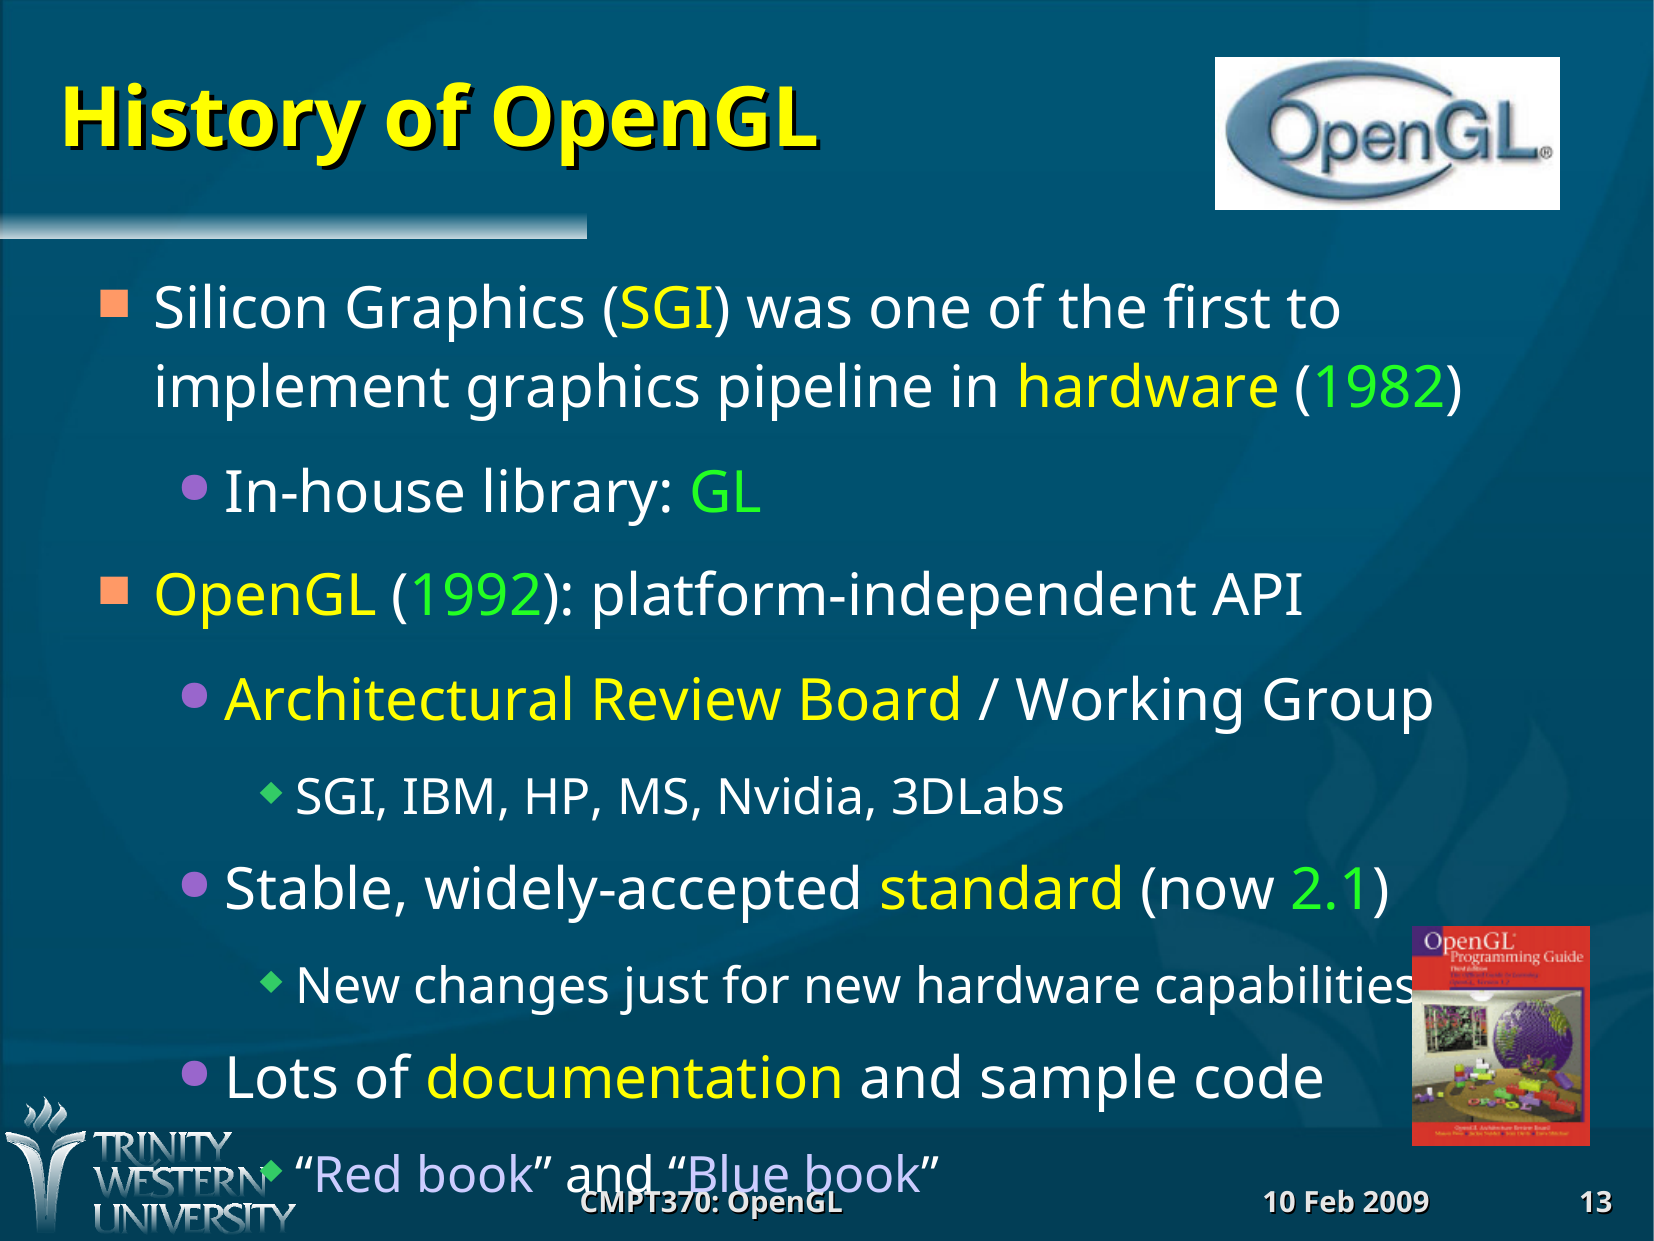

# History of OpenGL
Silicon Graphics (SGI) was one of the first to implement graphics pipeline in hardware (1982)
In-house library: GL
OpenGL (1992): platform-independent API
Architectural Review Board / Working Group
SGI, IBM, HP, MS, Nvidia, 3DLabs
Stable, widely-accepted standard (now 2.1)
New changes just for new hardware capabilities
Lots of documentation and sample code
“Red book” and “Blue book”
CMPT370: OpenGL
10 Feb 2009
13